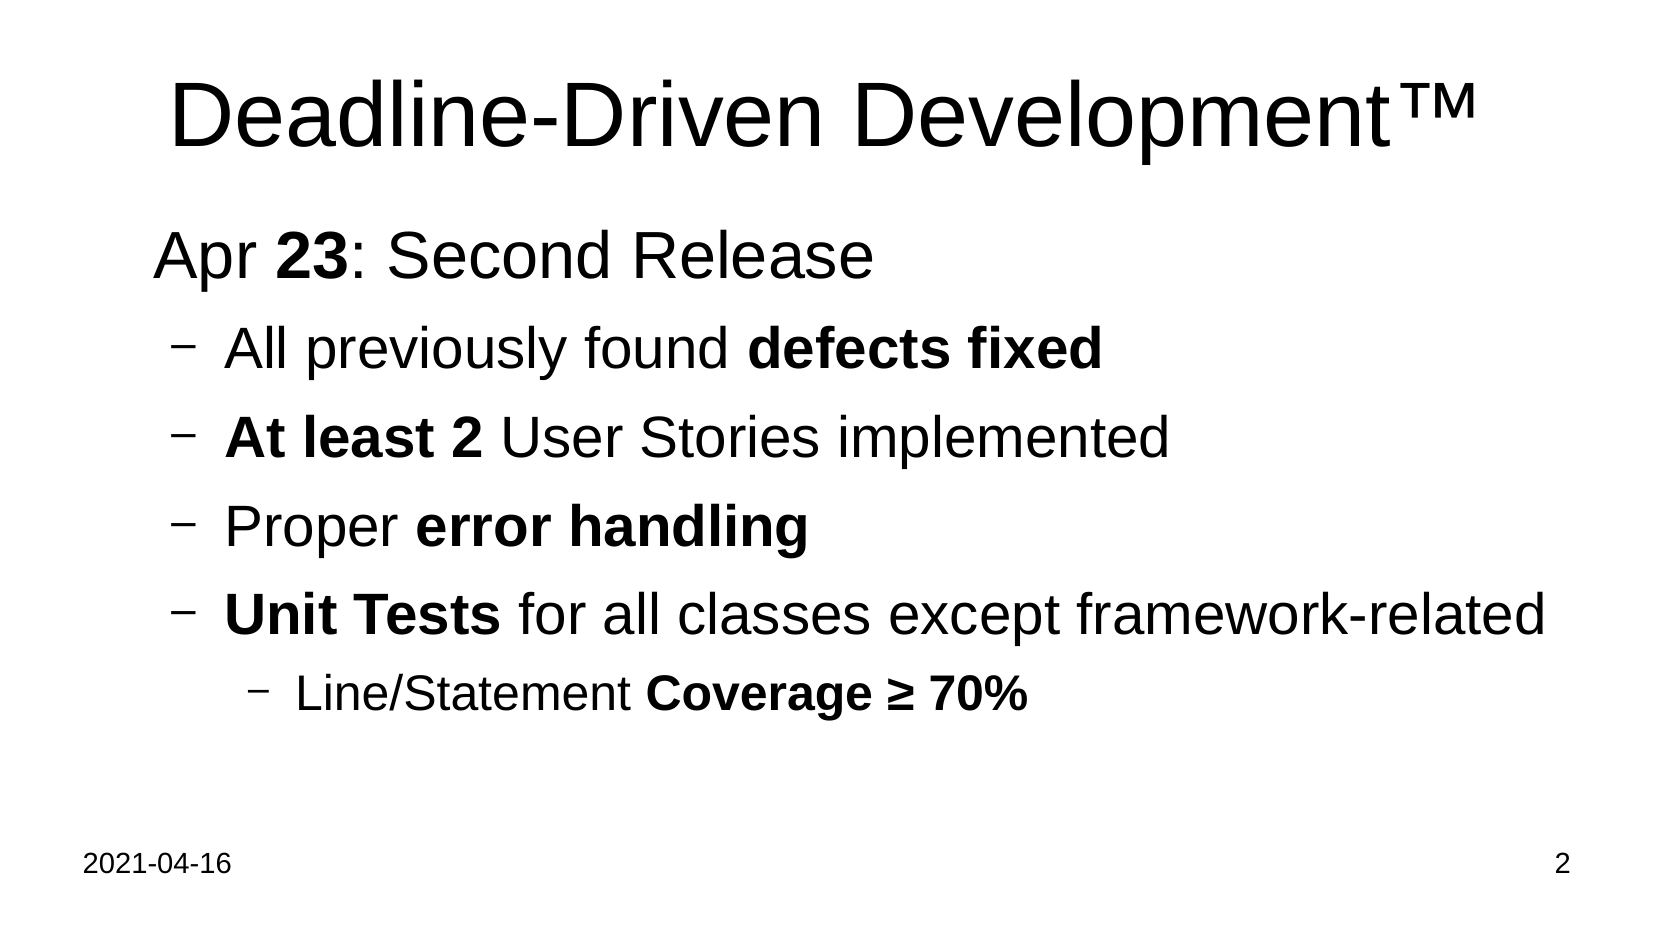

# Deadline-Driven Development™
Apr 23: Second Release
All previously found defects fixed
At least 2 User Stories implemented
Proper error handling
Unit Tests for all classes except framework-related
Line/Statement Coverage ≥ 70%
2021-04-16
2